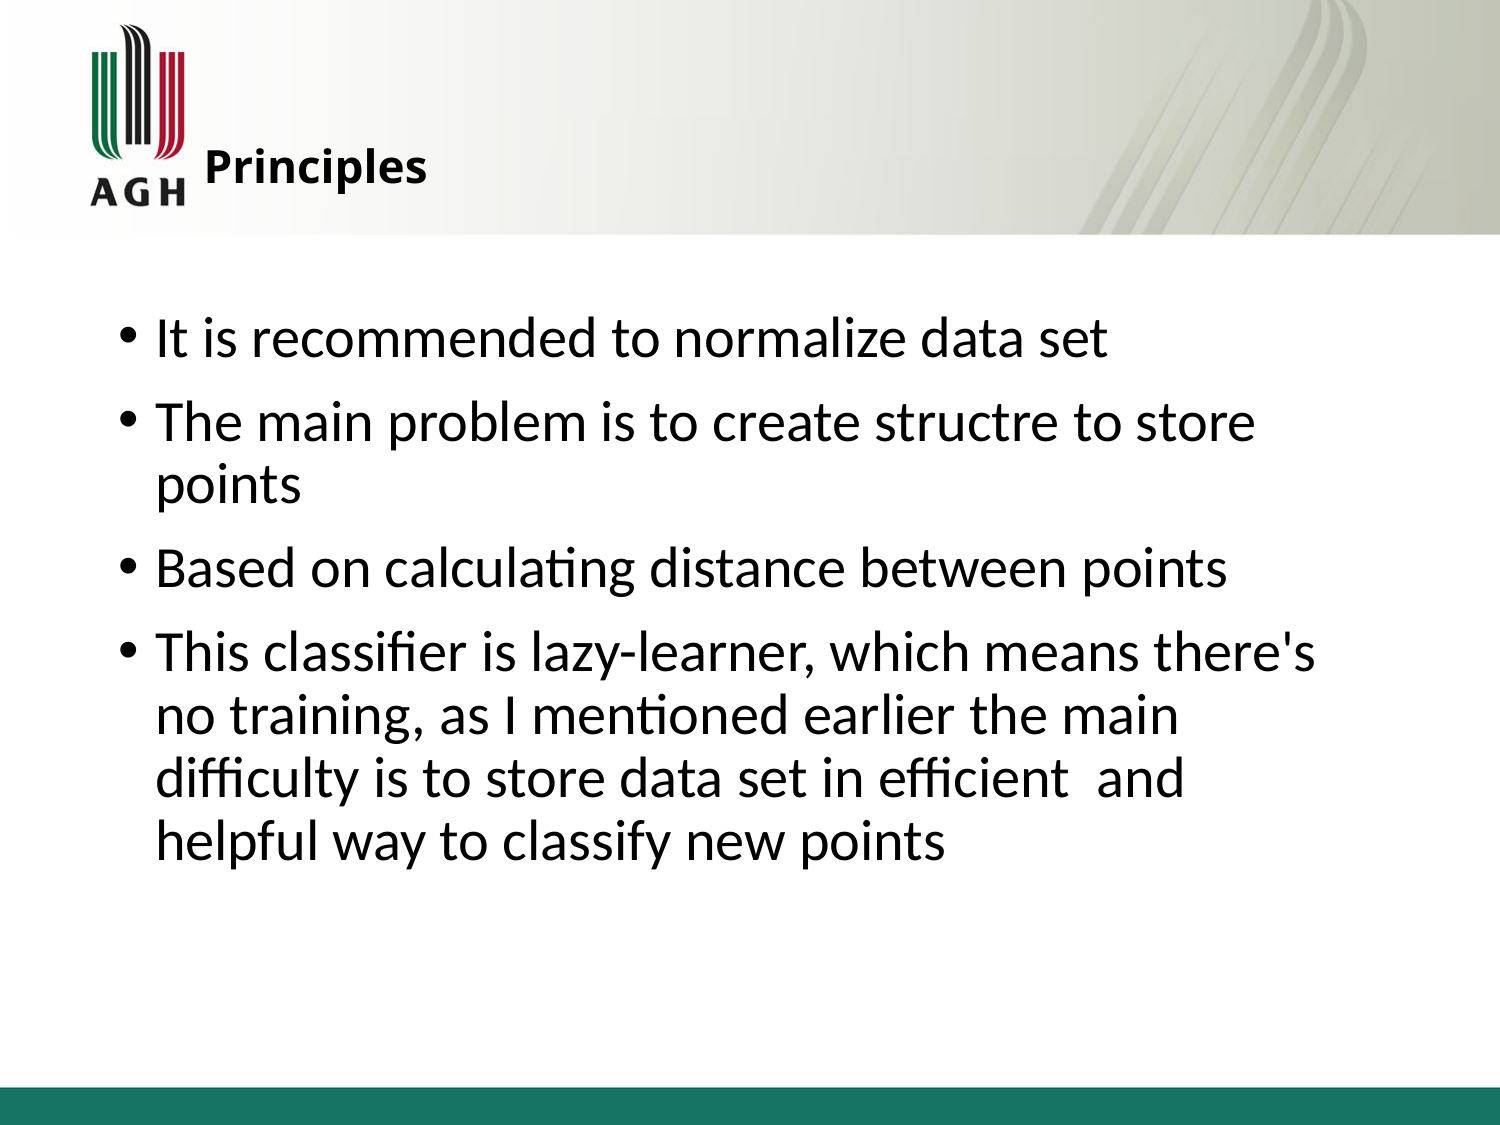

Principles
It is recommended to normalize data set
The main problem is to create structre to store points
Based on calculating distance between points
This classifier is lazy-learner, which means there's no training, as I mentioned earlier the main difficulty is to store data set in efficient and helpful way to classify new points